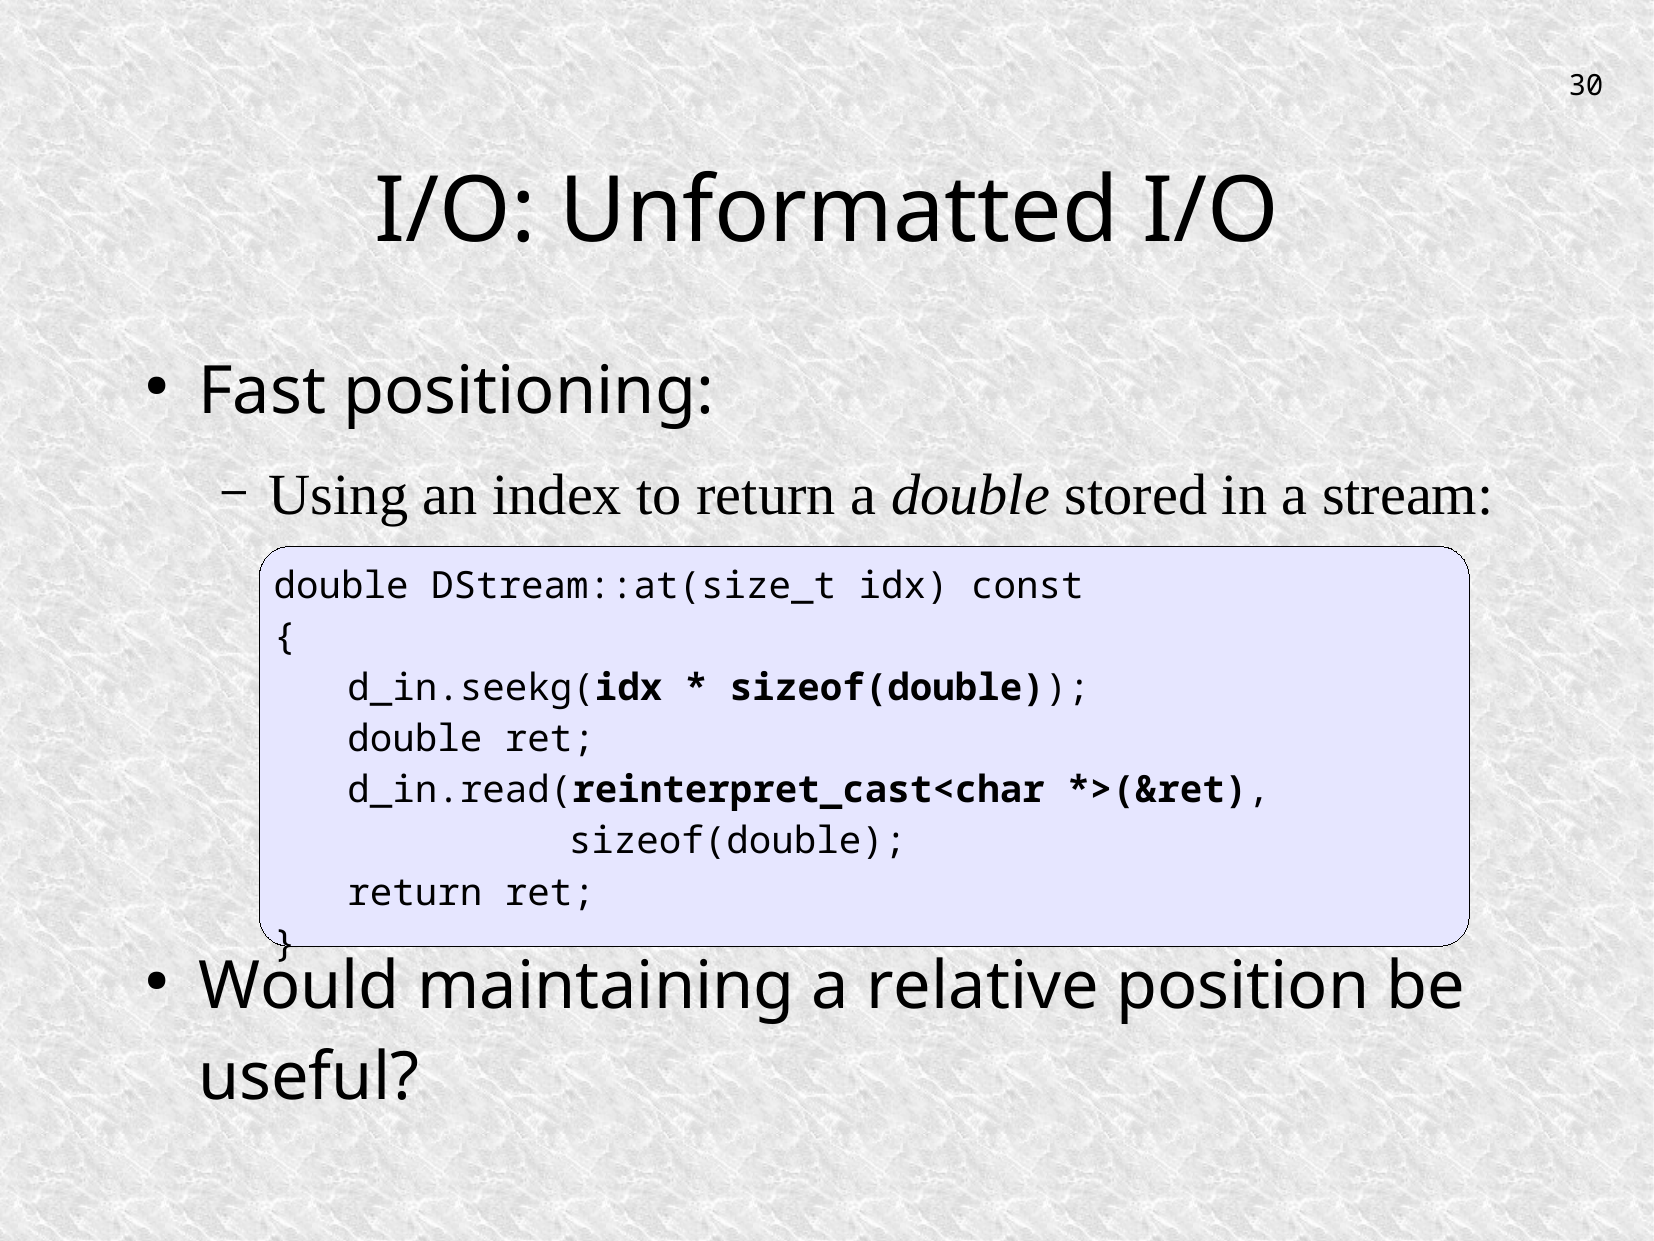

30
# I/O: Unformatted I/O
Fast positioning:
Using an index to return a double stored in a stream:
Would maintaining a relative position be useful?
double DStream::at(size_t idx) const
{
	d_in.seekg(idx * sizeof(double));
	double ret;
	d_in.read(reinterpret_cast<char *>(&ret),
				sizeof(double);
	return ret;
}